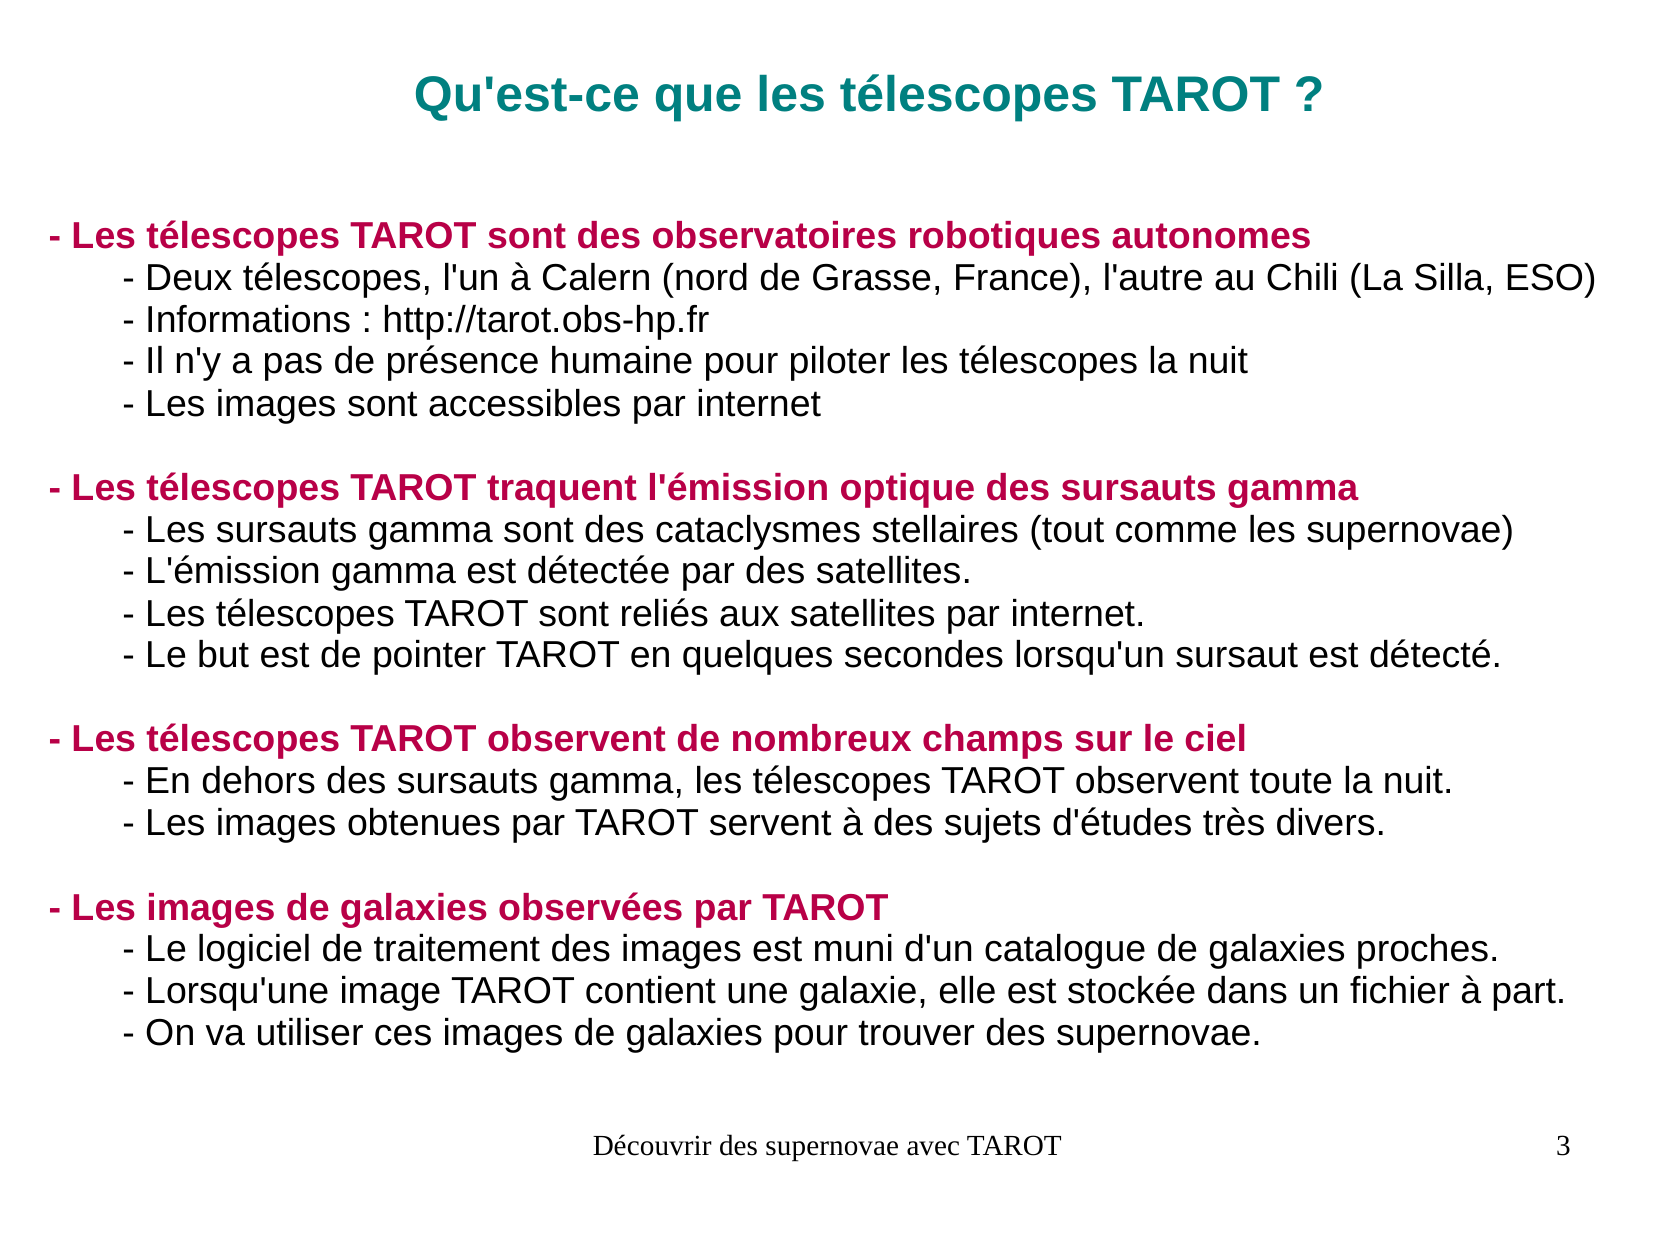

Qu'est-ce que les télescopes TAROT ?
- Les télescopes TAROT sont des observatoires robotiques autonomes
	- Deux télescopes, l'un à Calern (nord de Grasse, France), l'autre au Chili (La Silla, ESO)
	- Informations : http://tarot.obs-hp.fr
	- Il n'y a pas de présence humaine pour piloter les télescopes la nuit
	- Les images sont accessibles par internet
- Les télescopes TAROT traquent l'émission optique des sursauts gamma
	- Les sursauts gamma sont des cataclysmes stellaires (tout comme les supernovae)
	- L'émission gamma est détectée par des satellites.
	- Les télescopes TAROT sont reliés aux satellites par internet.
	- Le but est de pointer TAROT en quelques secondes lorsqu'un sursaut est détecté.
- Les télescopes TAROT observent de nombreux champs sur le ciel
	- En dehors des sursauts gamma, les télescopes TAROT observent toute la nuit.
	- Les images obtenues par TAROT servent à des sujets d'études très divers.
- Les images de galaxies observées par TAROT
	- Le logiciel de traitement des images est muni d'un catalogue de galaxies proches.
	- Lorsqu'une image TAROT contient une galaxie, elle est stockée dans un fichier à part.
	- On va utiliser ces images de galaxies pour trouver des supernovae.
Découvrir des supernovae avec TAROT
3